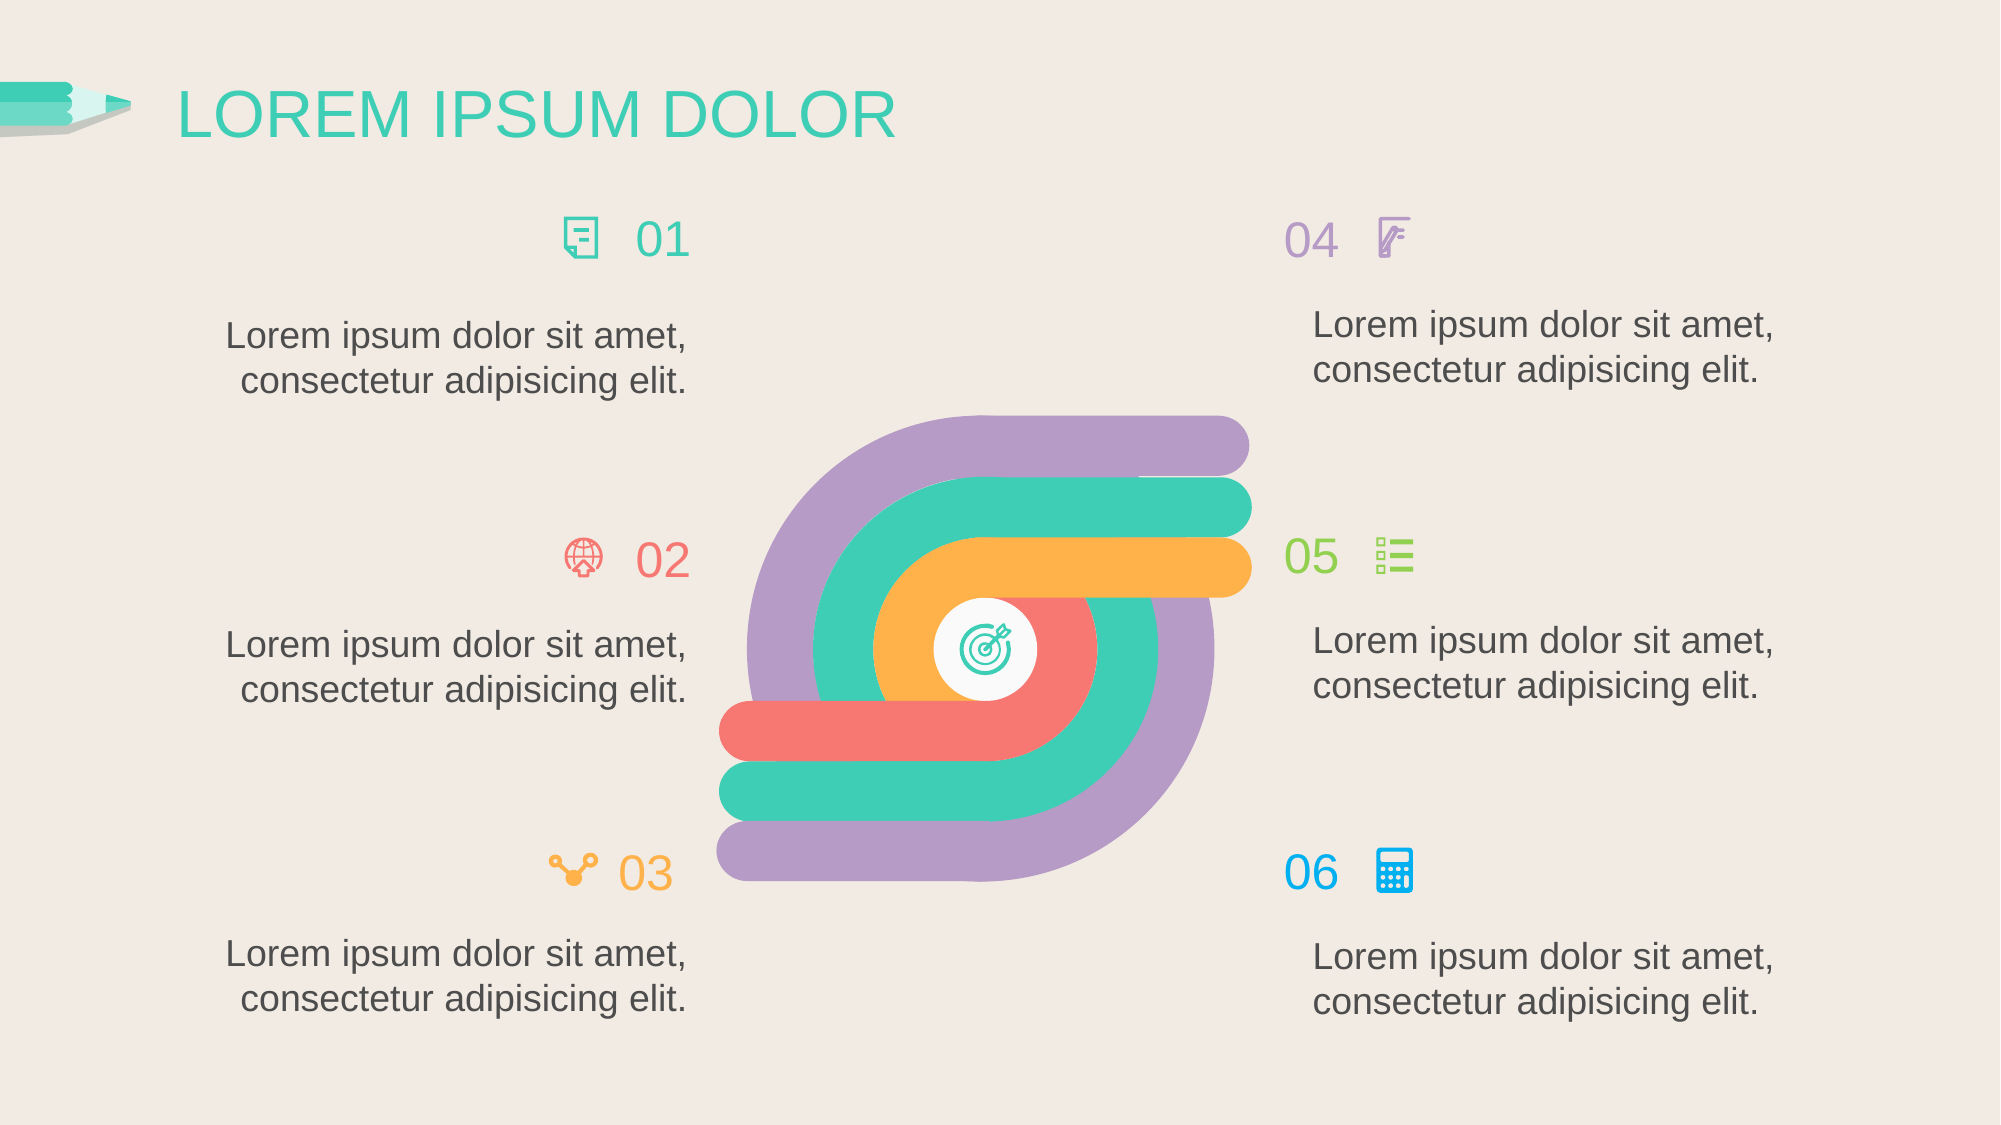

LOREM IPSUM DOLOR
01
04
Lorem ipsum dolor sit amet, consectetur adipisicing elit.
Lorem ipsum dolor sit amet, consectetur adipisicing elit.
05
02
Lorem ipsum dolor sit amet, consectetur adipisicing elit.
Lorem ipsum dolor sit amet, consectetur adipisicing elit.
06
03
Lorem ipsum dolor sit amet, consectetur adipisicing elit.
Lorem ipsum dolor sit amet, consectetur adipisicing elit.